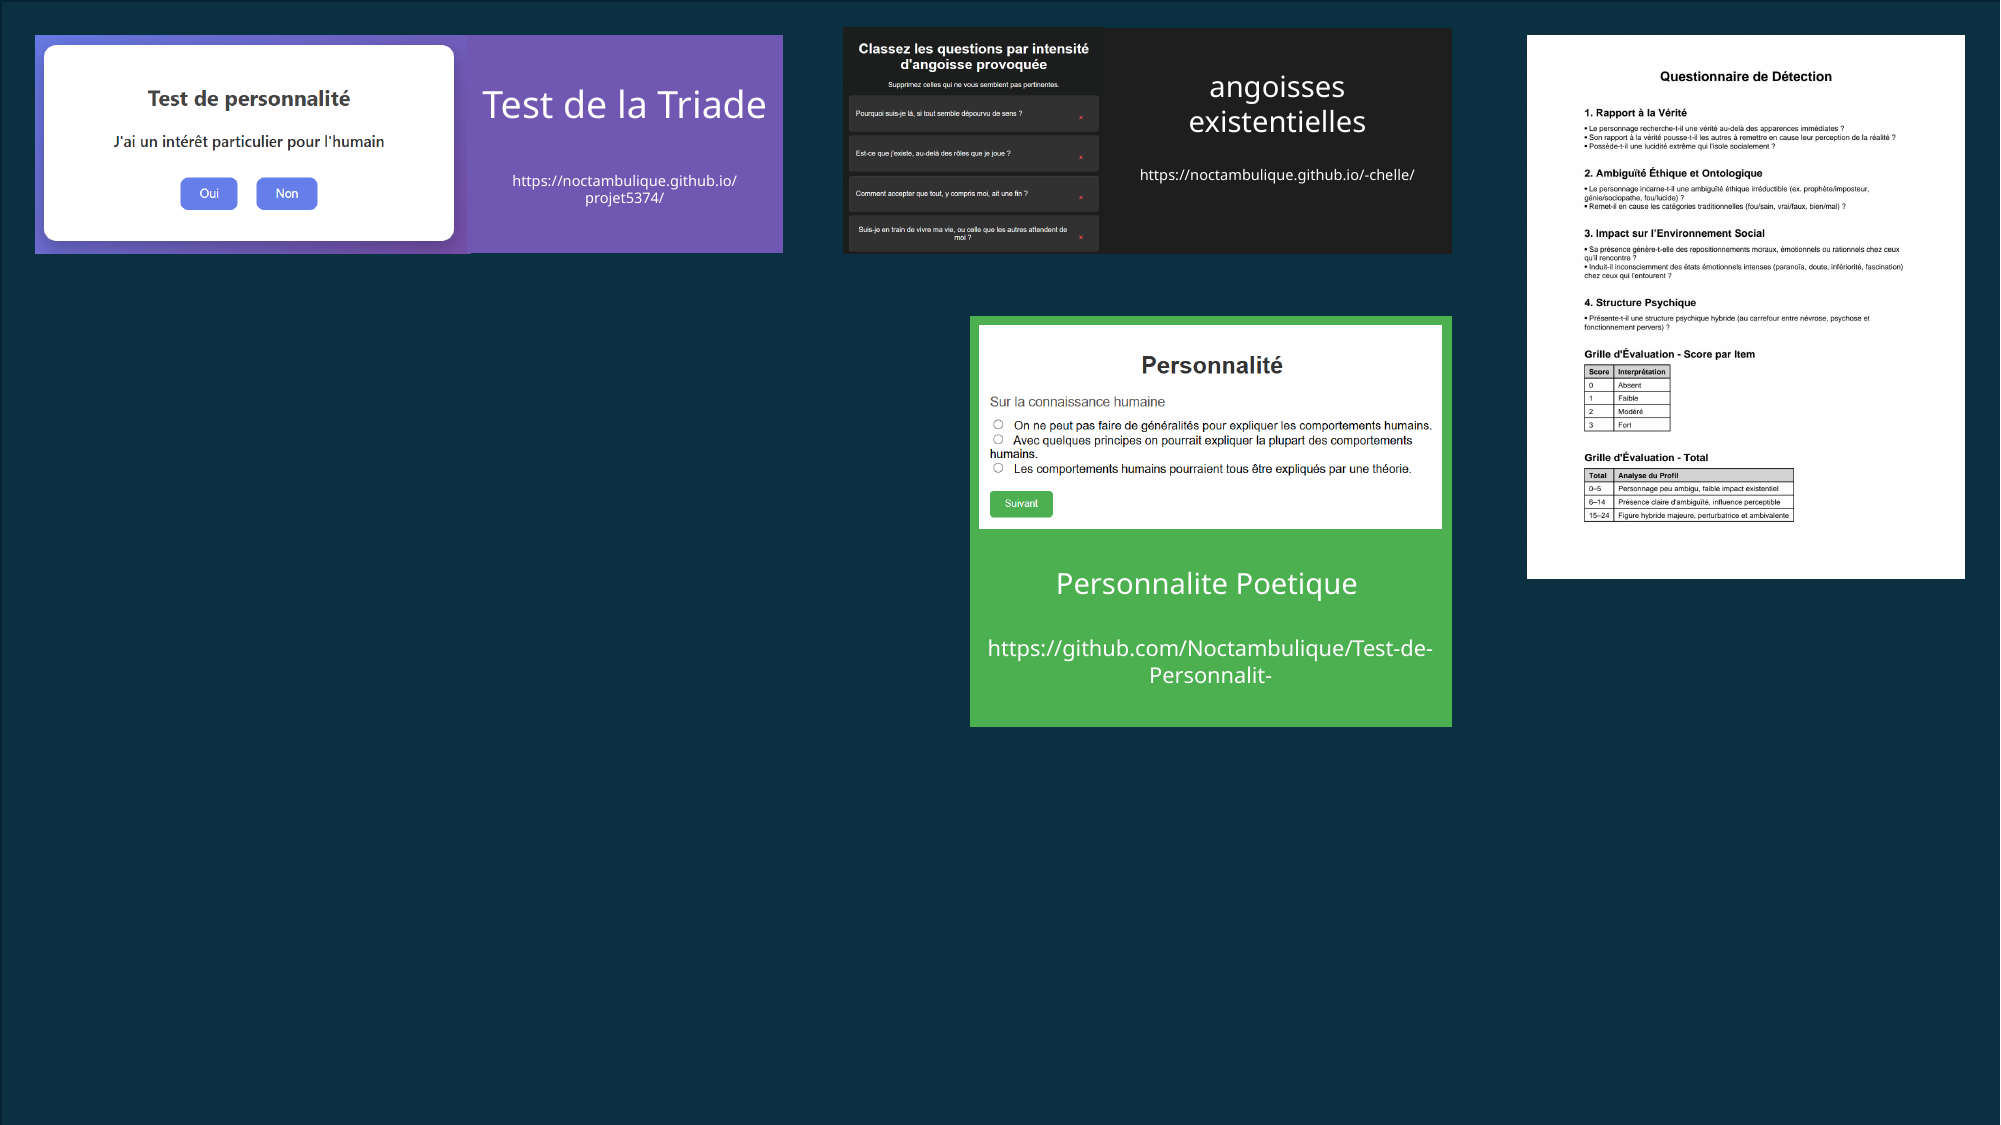

angoisses existentielles
https://noctambulique.github.io/-chelle/
Test de la Triade
https://noctambulique.github.io/projet5374/
 Personnalite Poetique
https://github.com/Noctambulique/Test-de-Personnalit-